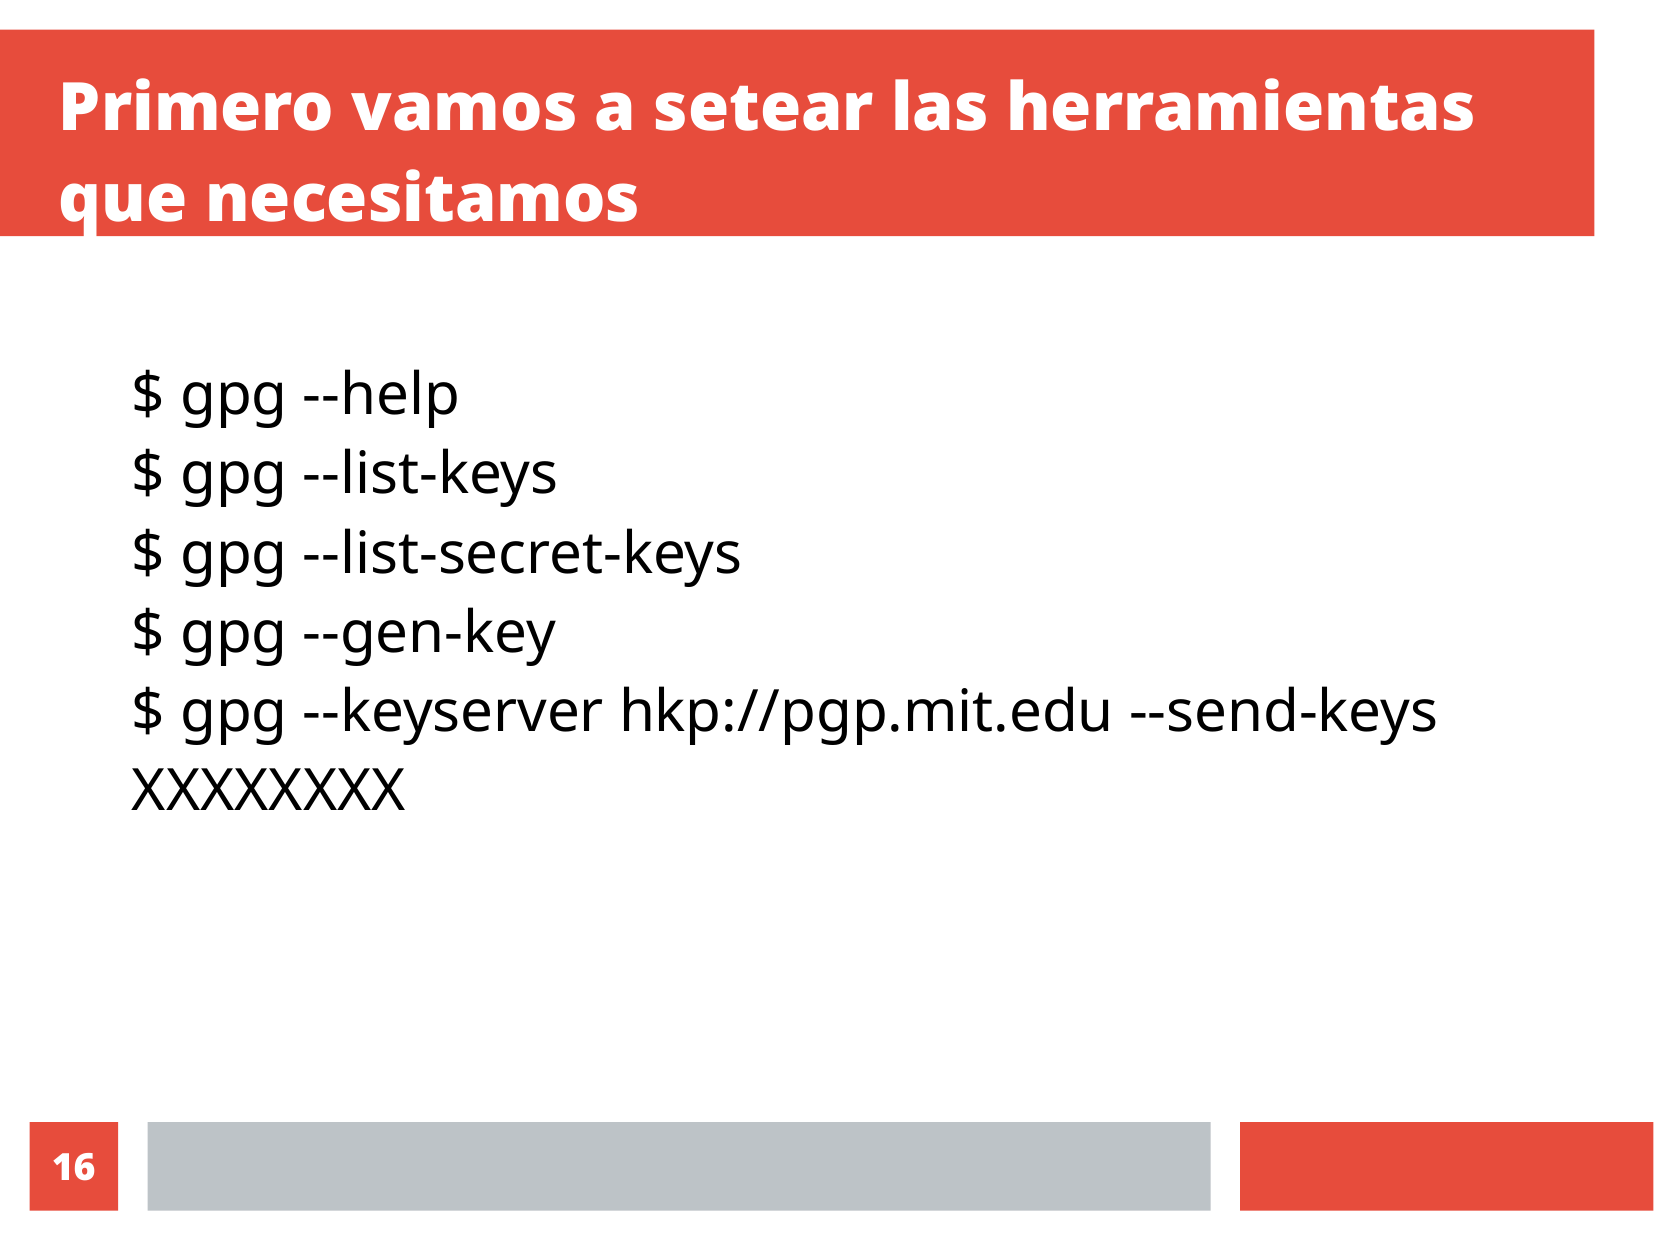

# Primero vamos a setear las herramientas que necesitamos
$ gpg --help
$ gpg --list-keys
$ gpg --list-secret-keys
$ gpg --gen-key
$ gpg --keyserver hkp://pgp.mit.edu --send-keys XXXXXXXX
16